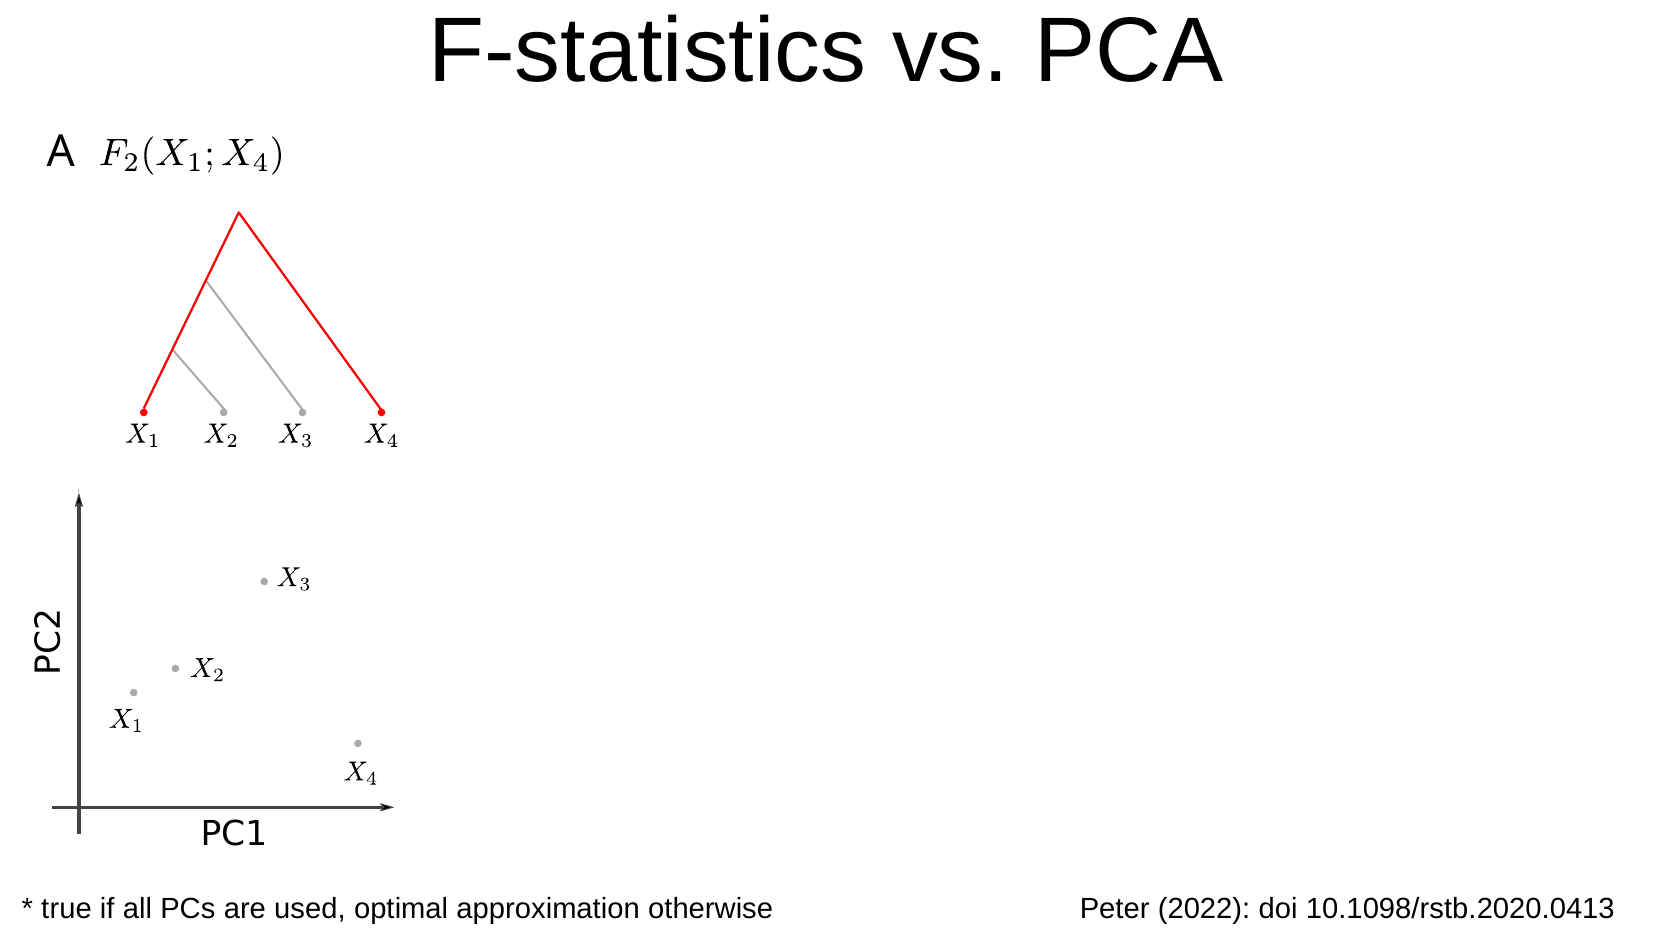

# F-statistics vs. PCA
Peter (2022): doi 10.1098/rstb.2020.0413
* true if all PCs are used, optimal approximation otherwise